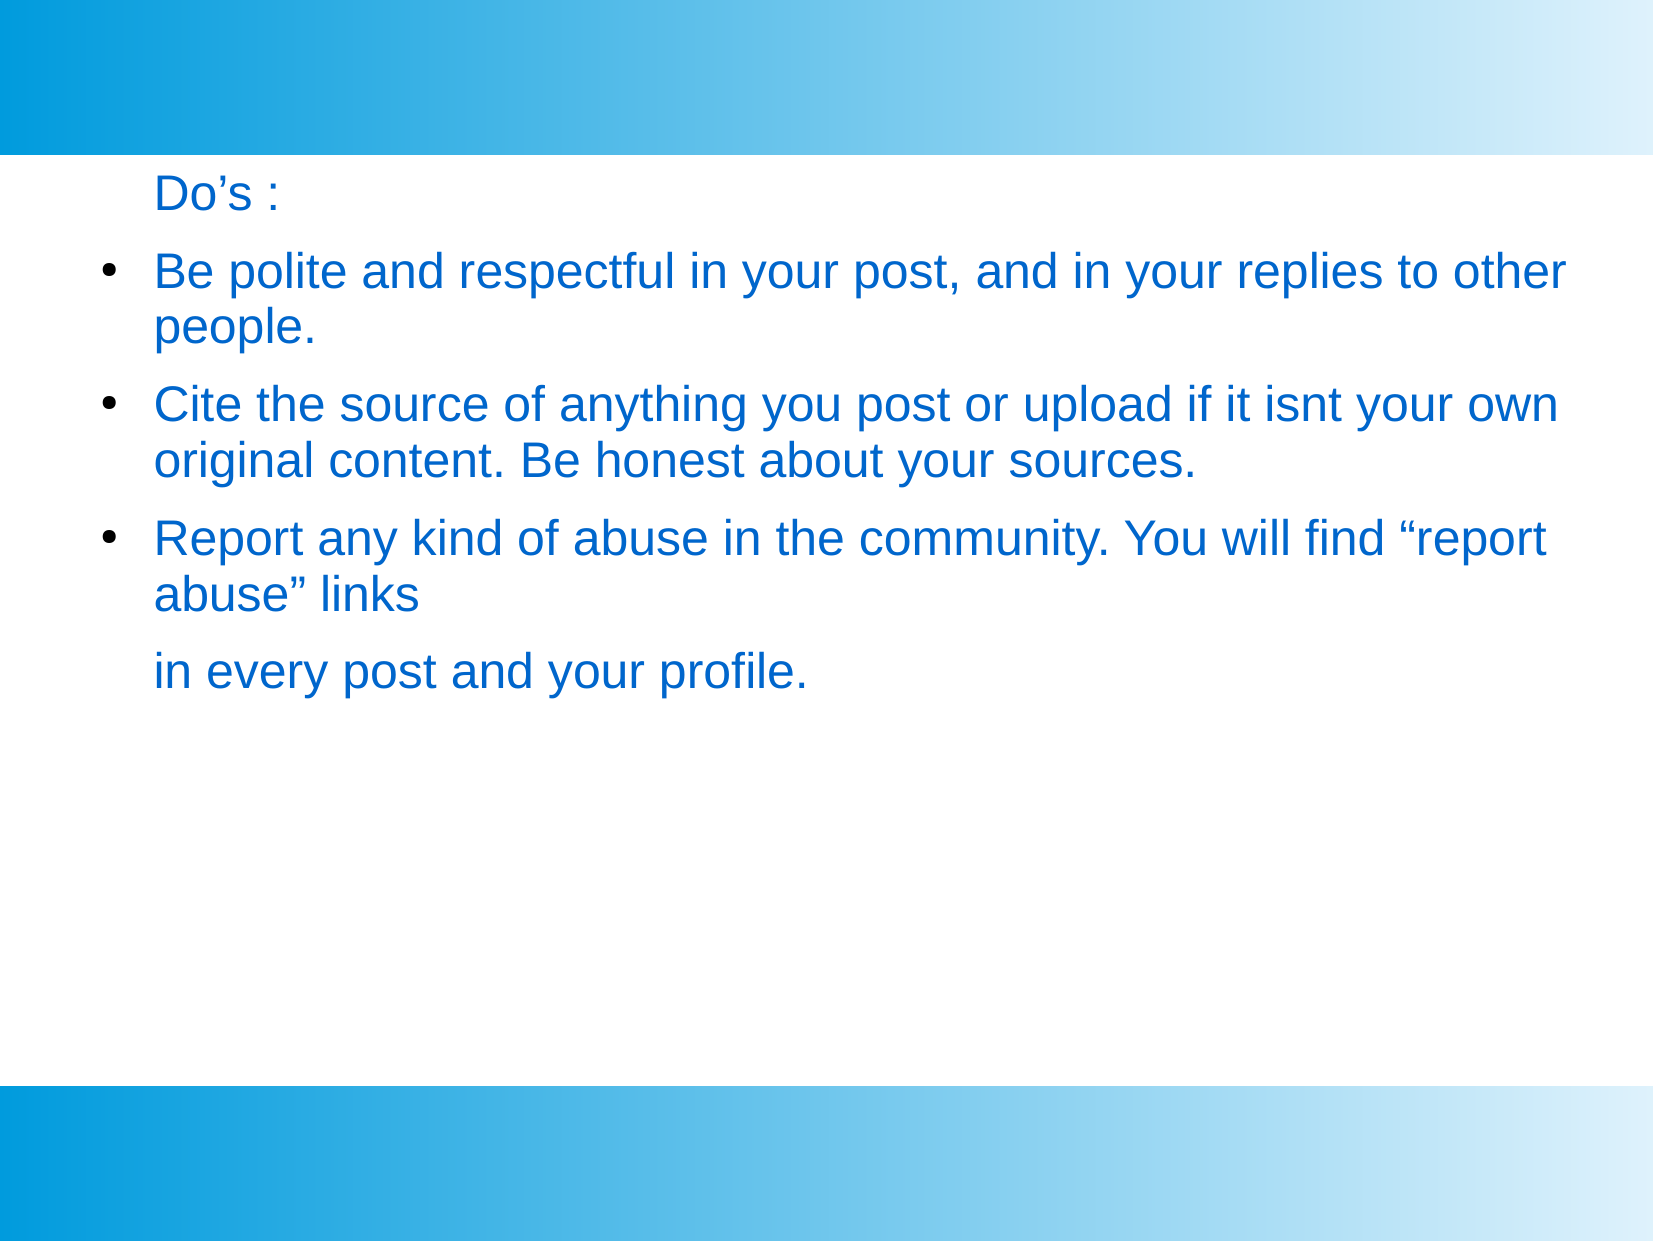

# Do’s :
Be polite and respectful in your post, and in your replies to other people.
Cite the source of anything you post or upload if it isnt your own original content. Be honest about your sources.
Report any kind of abuse in the community. You will find “report abuse” links
in every post and your profile.